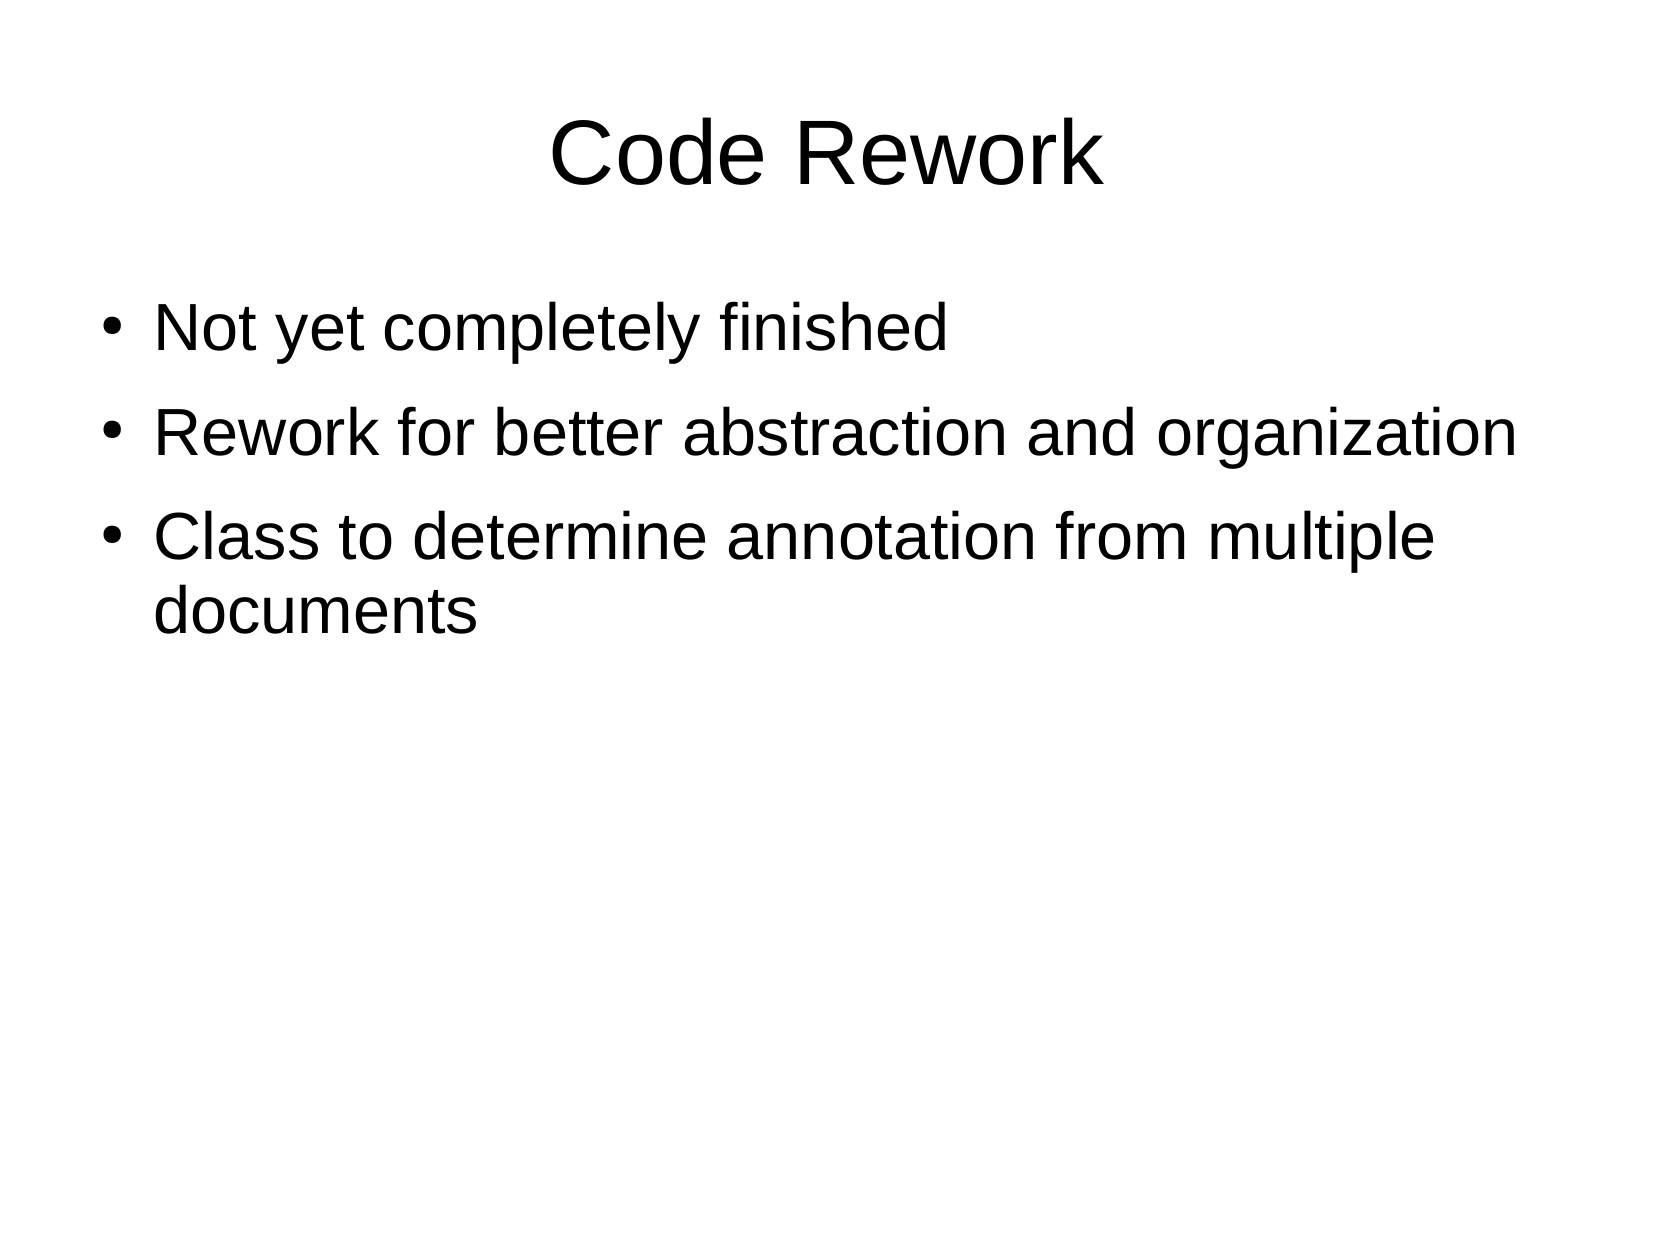

# Code Rework
Not yet completely finished
Rework for better abstraction and organization
Class to determine annotation from multiple documents